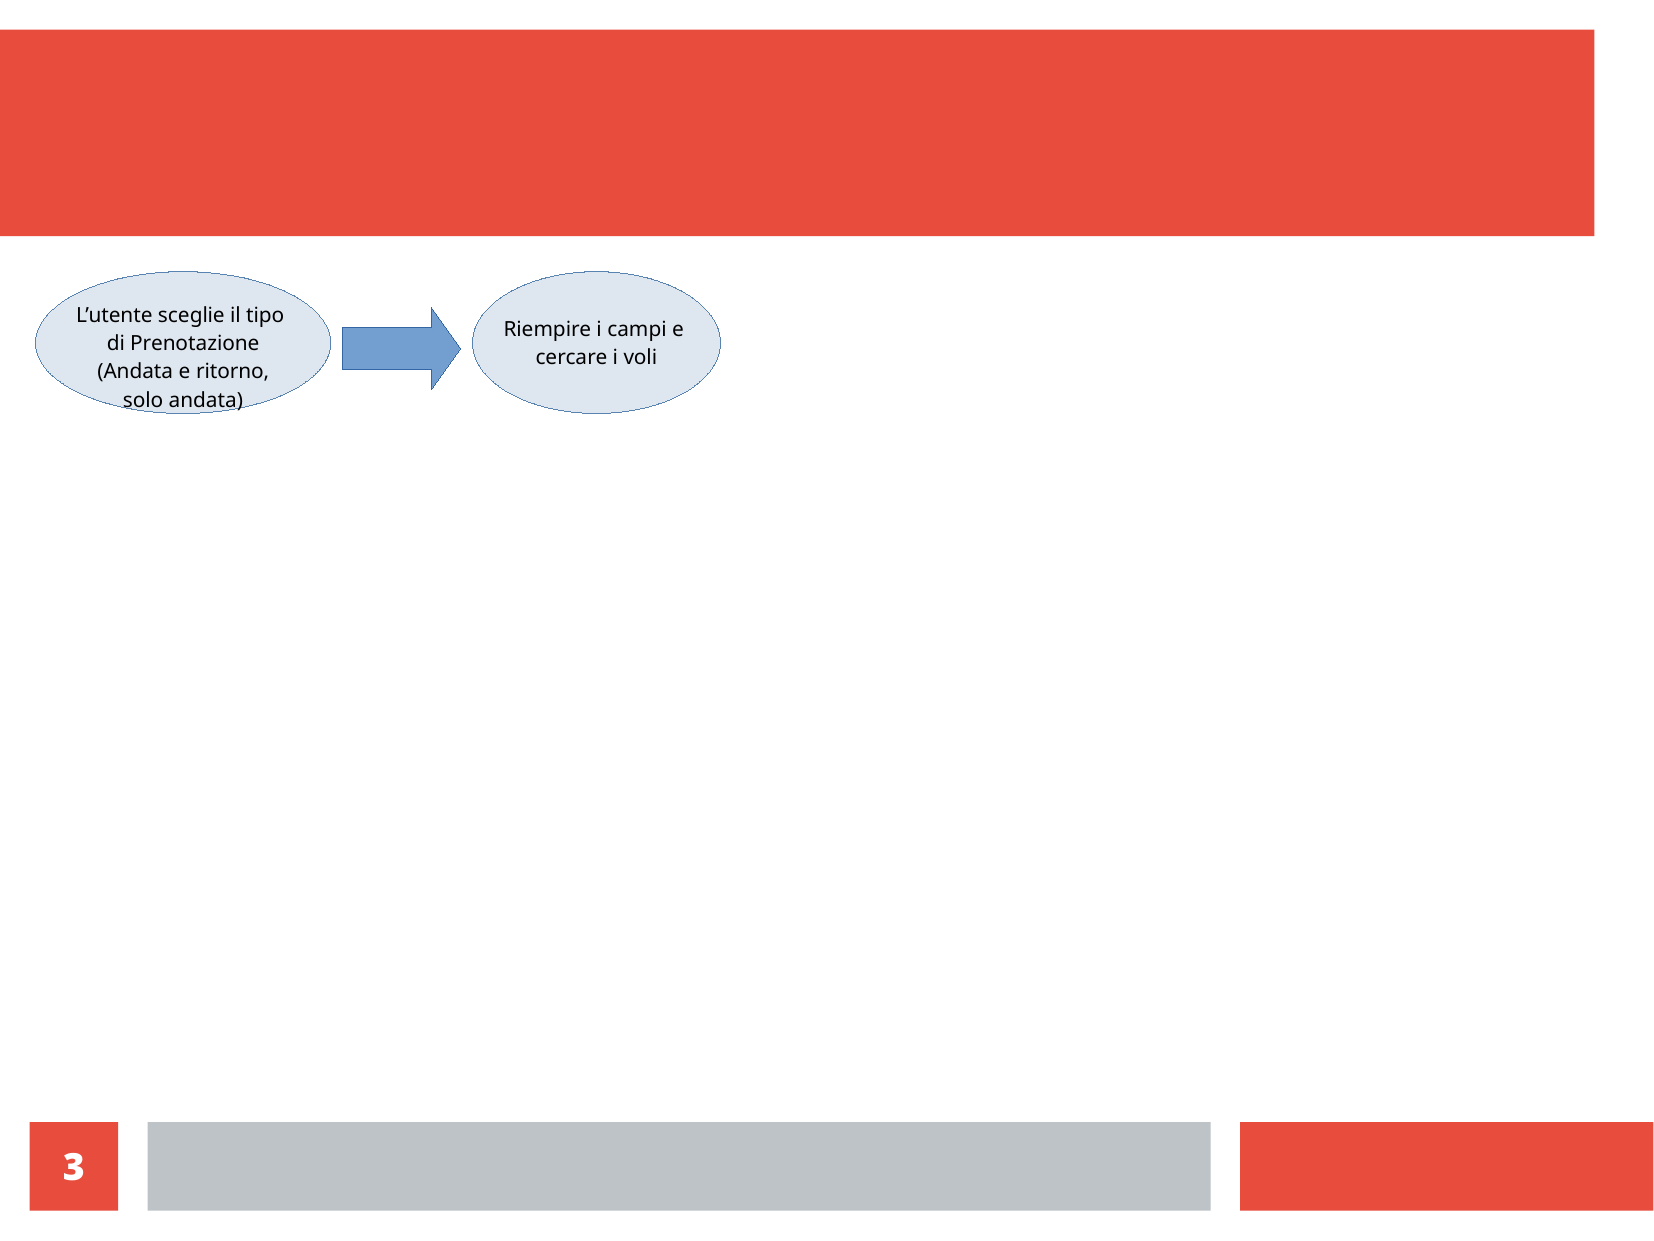

#
L’utente sceglie il tipo
di Prenotazione
(Andata e ritorno,
solo andata)
Riempire i campi e
cercare i voli
3